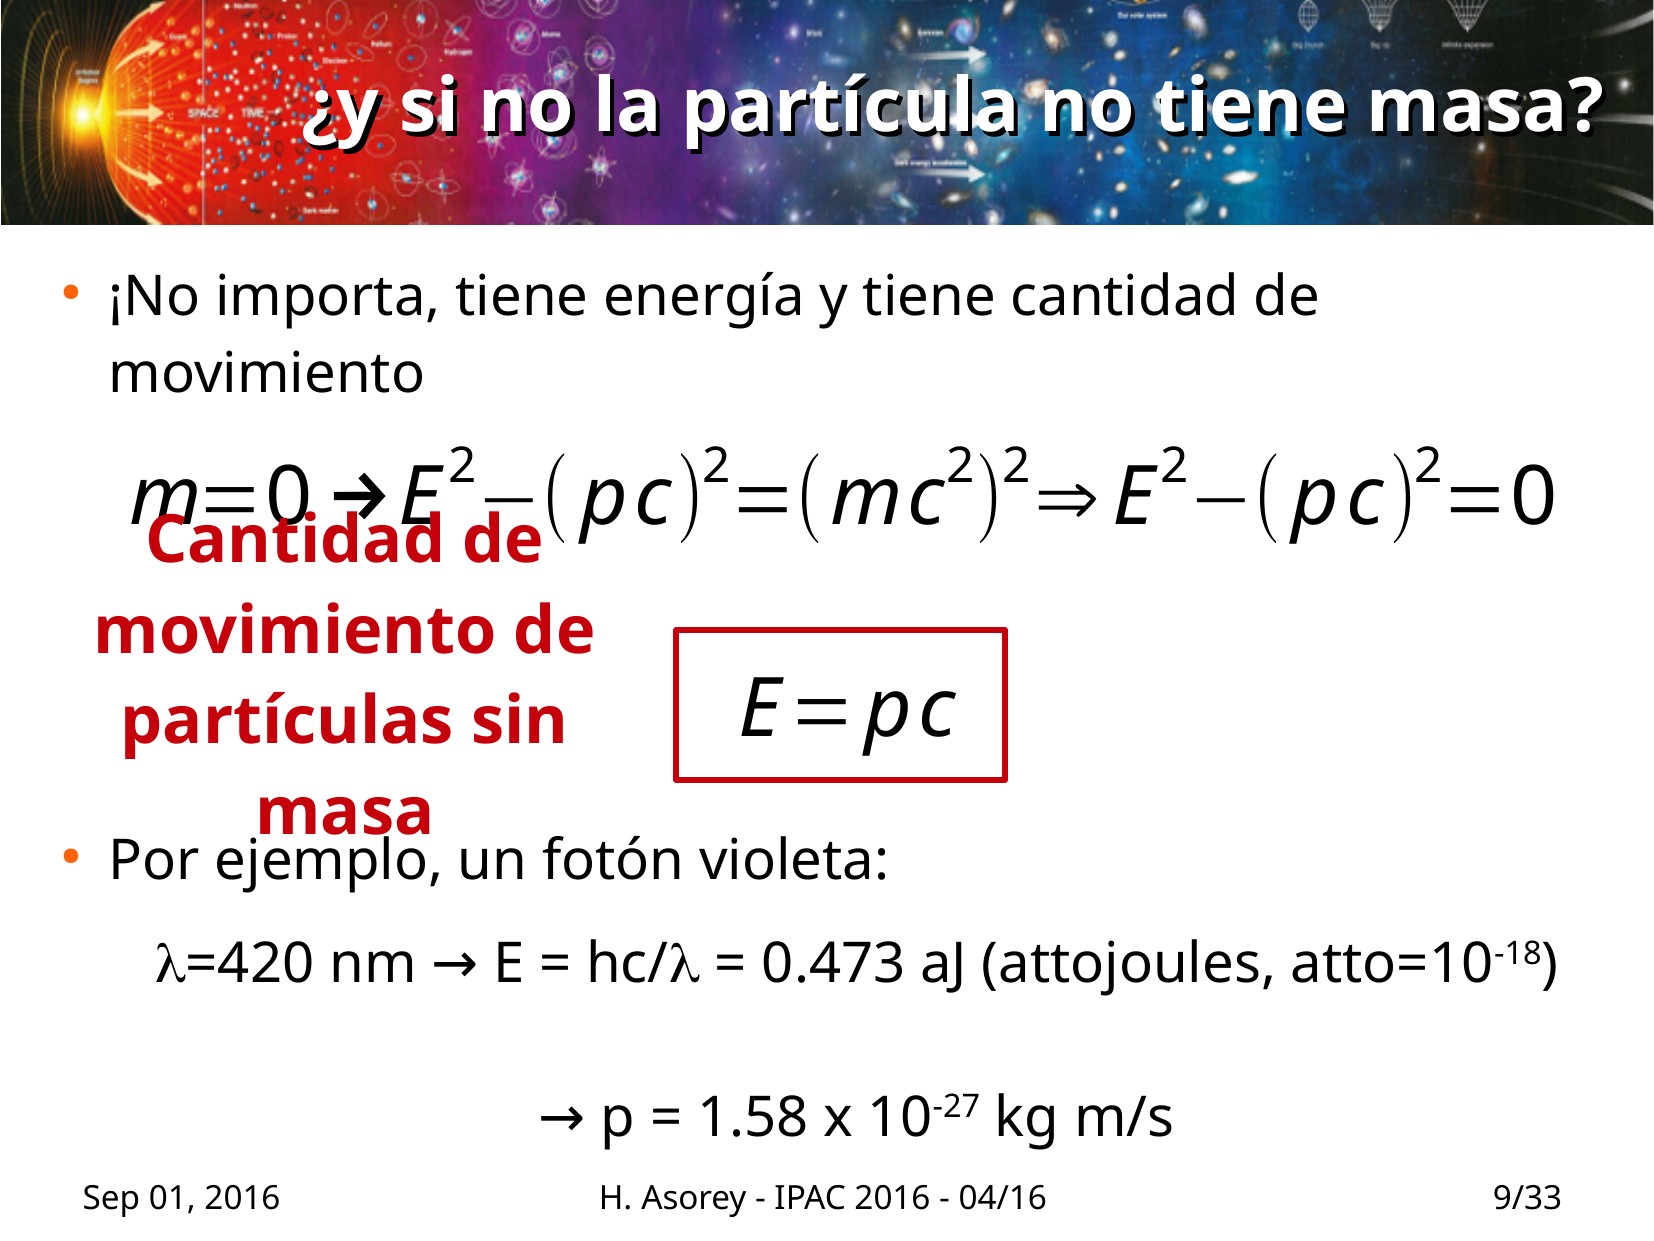

# ¿y si no la partícula no tiene masa?
¡No importa, tiene energía y tiene cantidad de movimiento
Por ejemplo, un fotón violeta:
l=420 nm → E = hc/l = 0.473 aJ (attojoules, atto=10-18)
→ p = 1.58 x 10-27 kg m/s
Cantidad de movimiento de partículas sin masa
Sep 01, 2016
H. Asorey - IPAC 2016 - 04/16
9